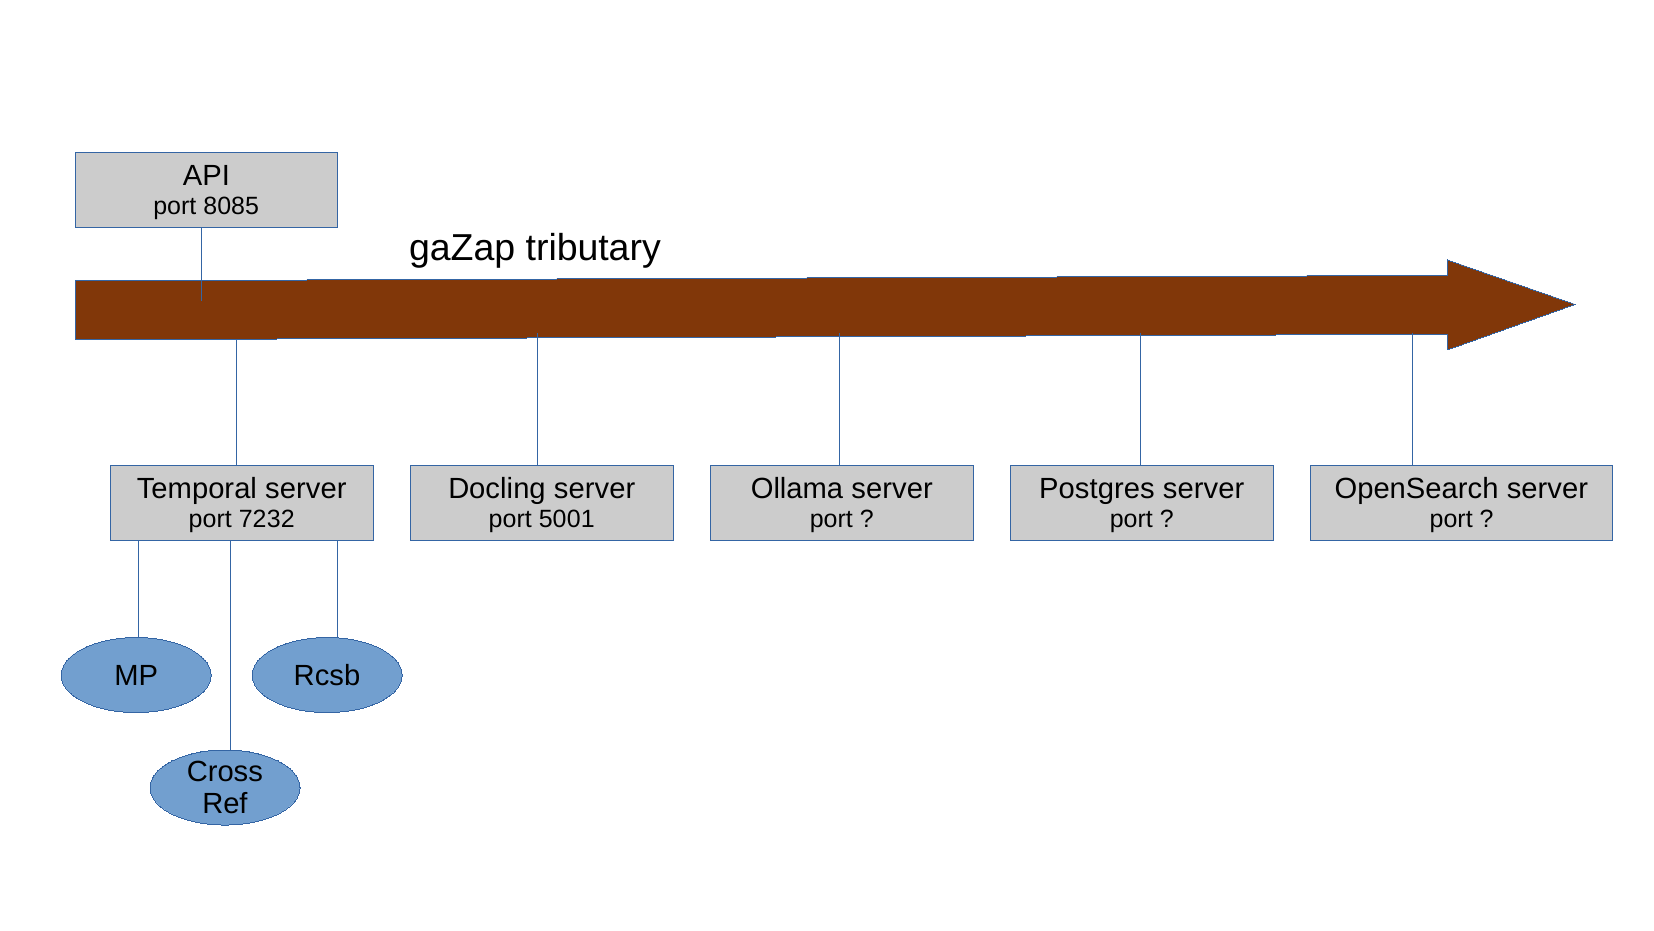

API
port 8085
gaZap tributary
Temporal server
port 7232
Docling server
port 5001
Ollama server
port ?
Postgres server
port ?
OpenSearch server
port ?
MP
Rcsb
CrossRef